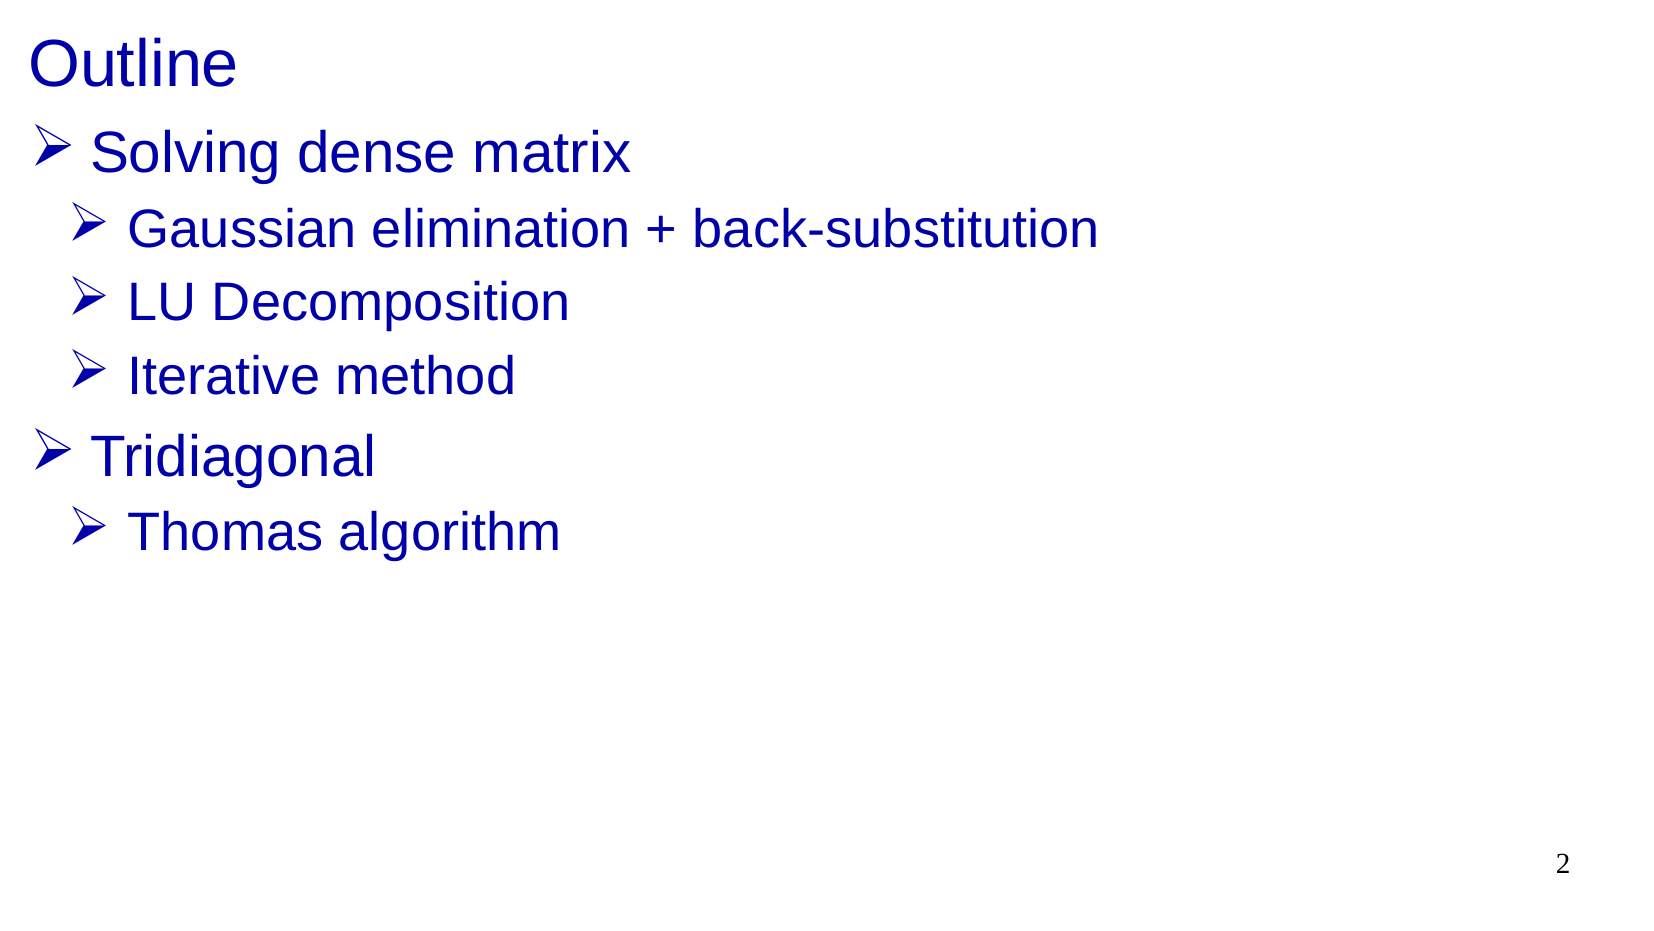

# Outline
Solving dense matrix
Gaussian elimination + back-substitution
LU Decomposition
Iterative method
Tridiagonal
Thomas algorithm
2